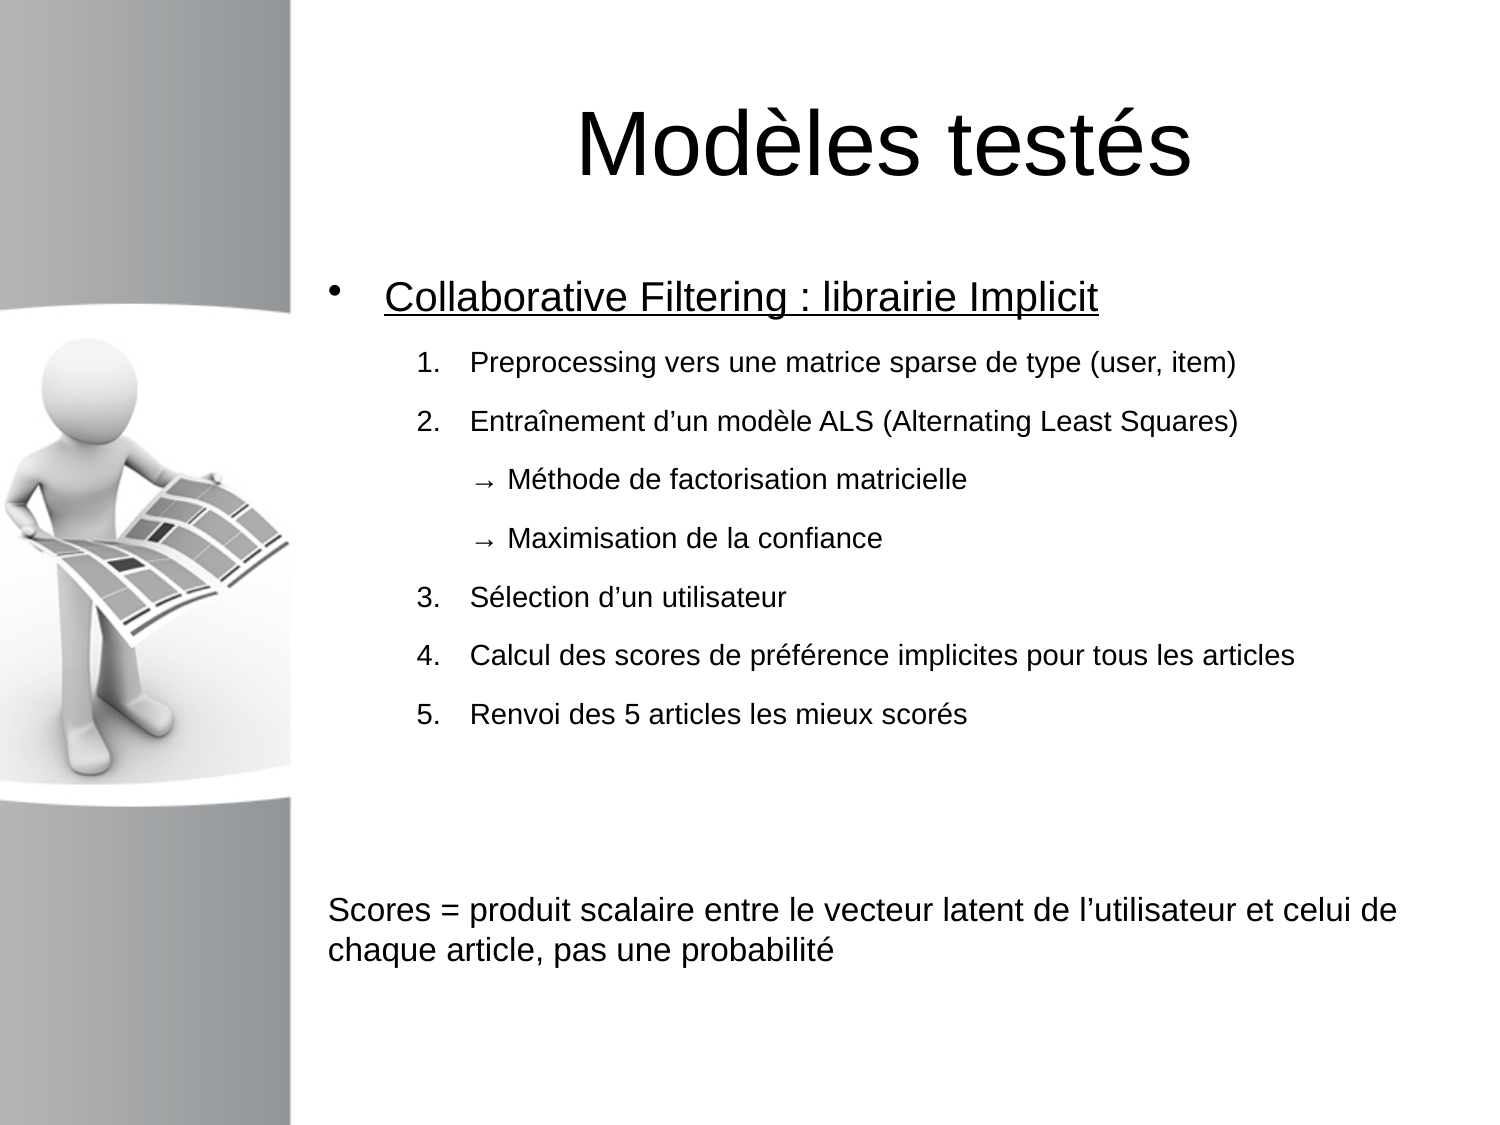

# Modèles testés
Collaborative Filtering : librairie Implicit
Preprocessing vers une matrice sparse de type (user, item)
Entraînement d’un modèle ALS (Alternating Least Squares)
→ Méthode de factorisation matricielle
→ Maximisation de la confiance
Sélection d’un utilisateur
Calcul des scores de préférence implicites pour tous les articles
Renvoi des 5 articles les mieux scorés
Scores = produit scalaire entre le vecteur latent de l’utilisateur et celui de chaque article, pas une probabilité